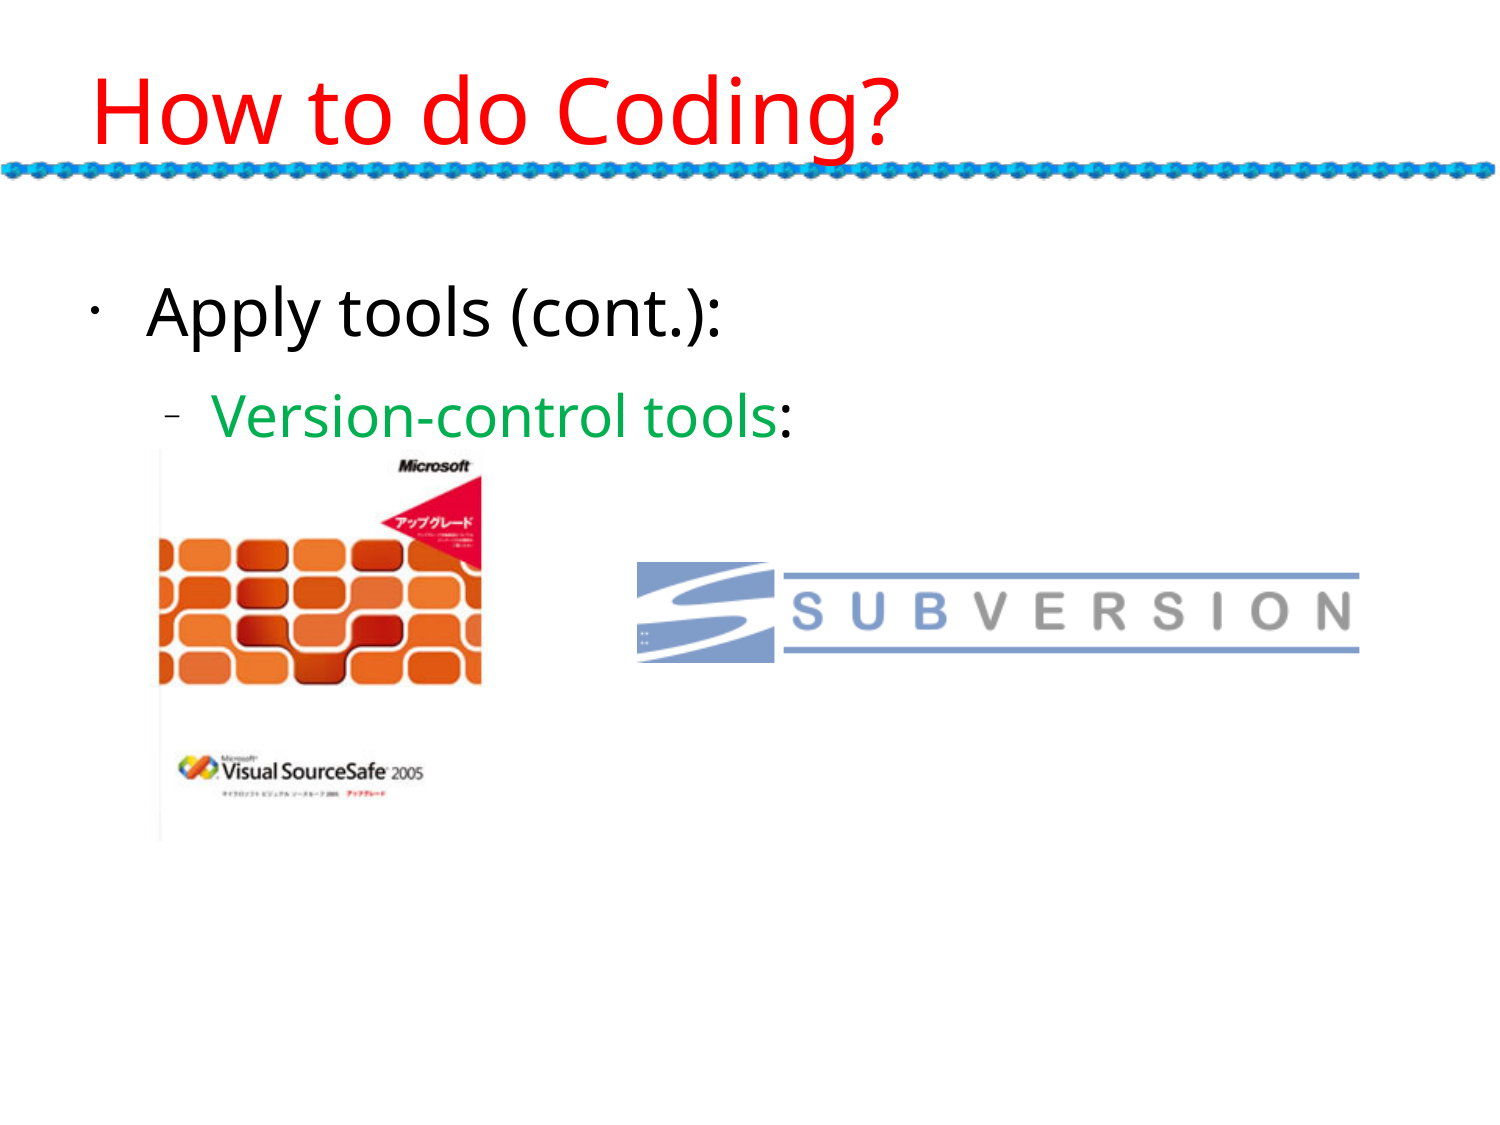

How to do Coding?
# Apply tools (cont.):
Version-control tools: